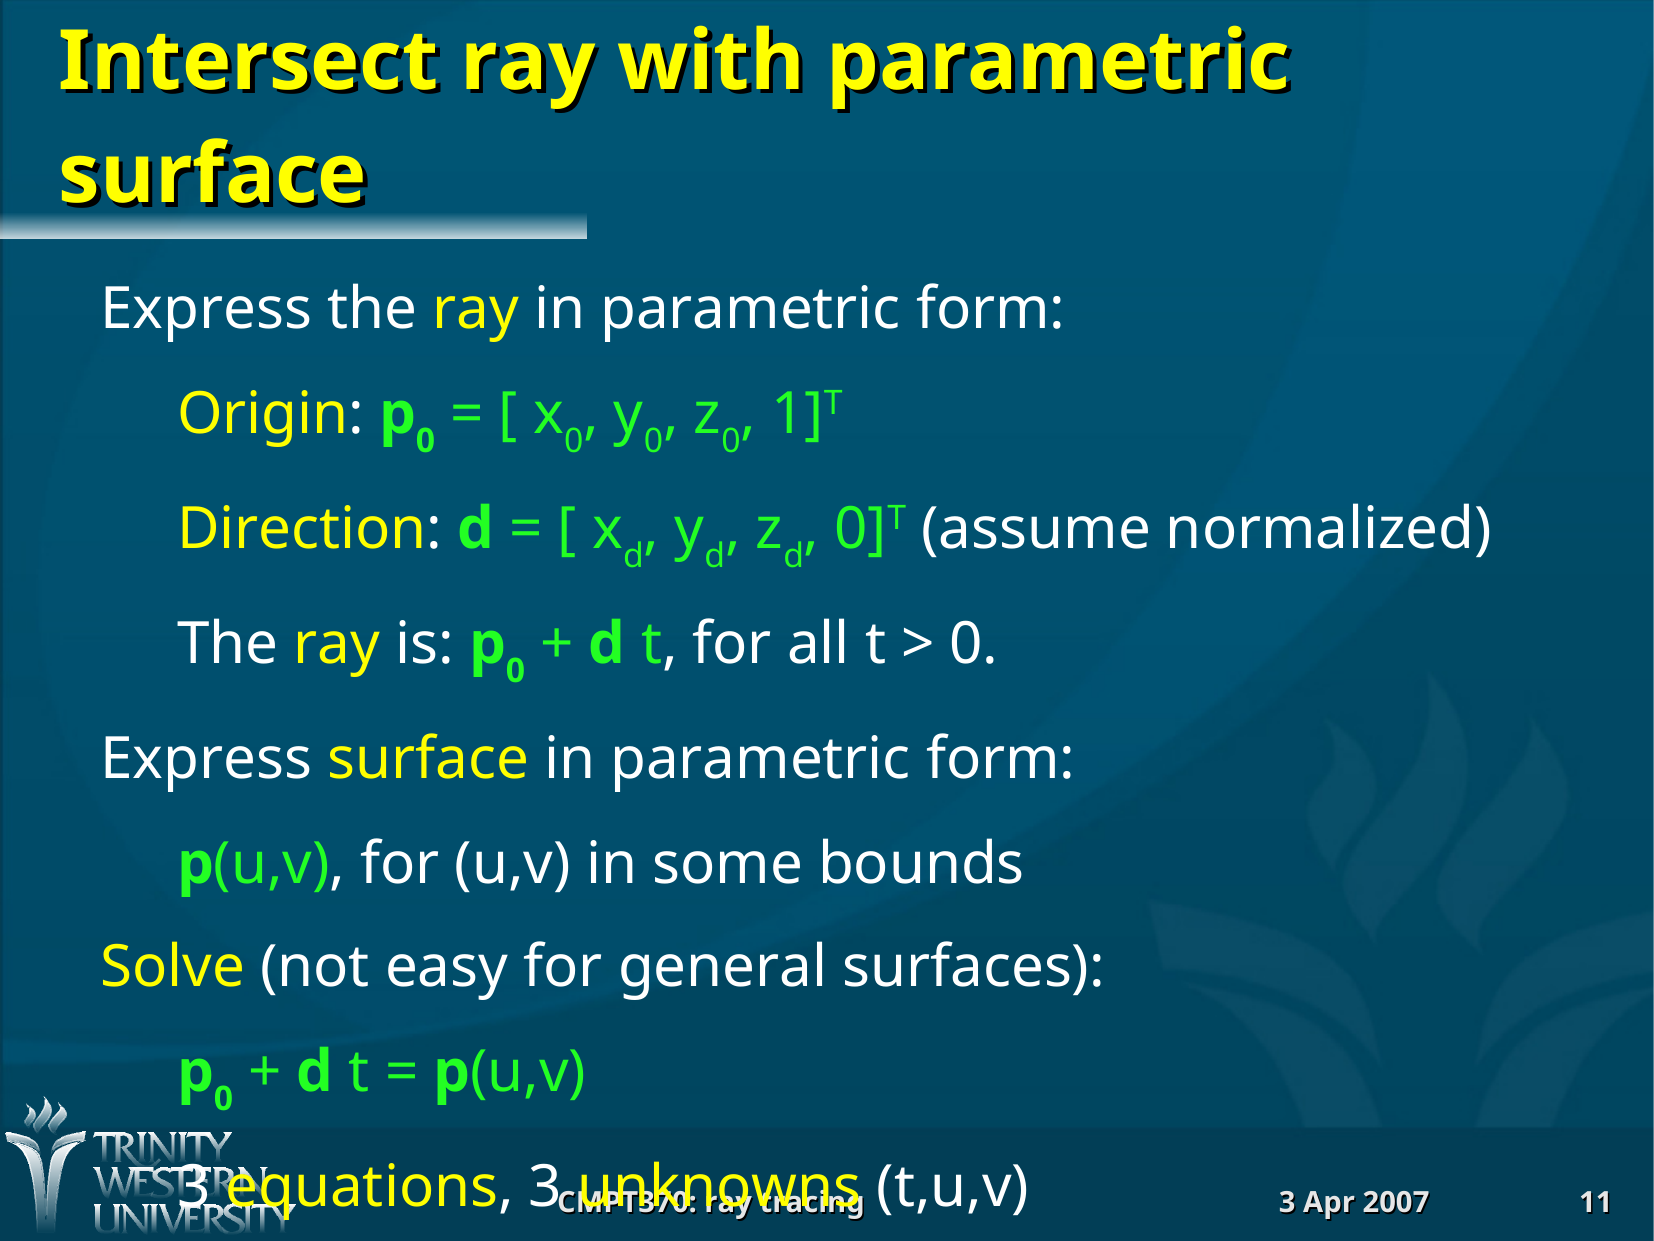

# Intersect ray with parametric surface
Express the ray in parametric form:
Origin: p0 = [ x0, y0, z0, 1]T
Direction: d = [ xd, yd, zd, 0]T (assume normalized)
The ray is: p0 + d t, for all t > 0.
Express surface in parametric form:
p(u,v), for (u,v) in some bounds
Solve (not easy for general surfaces):
p0 + d t = p(u,v)
3 equations, 3 unknowns (t,u,v)
CMPT370: ray tracing
3 Apr 2007
11